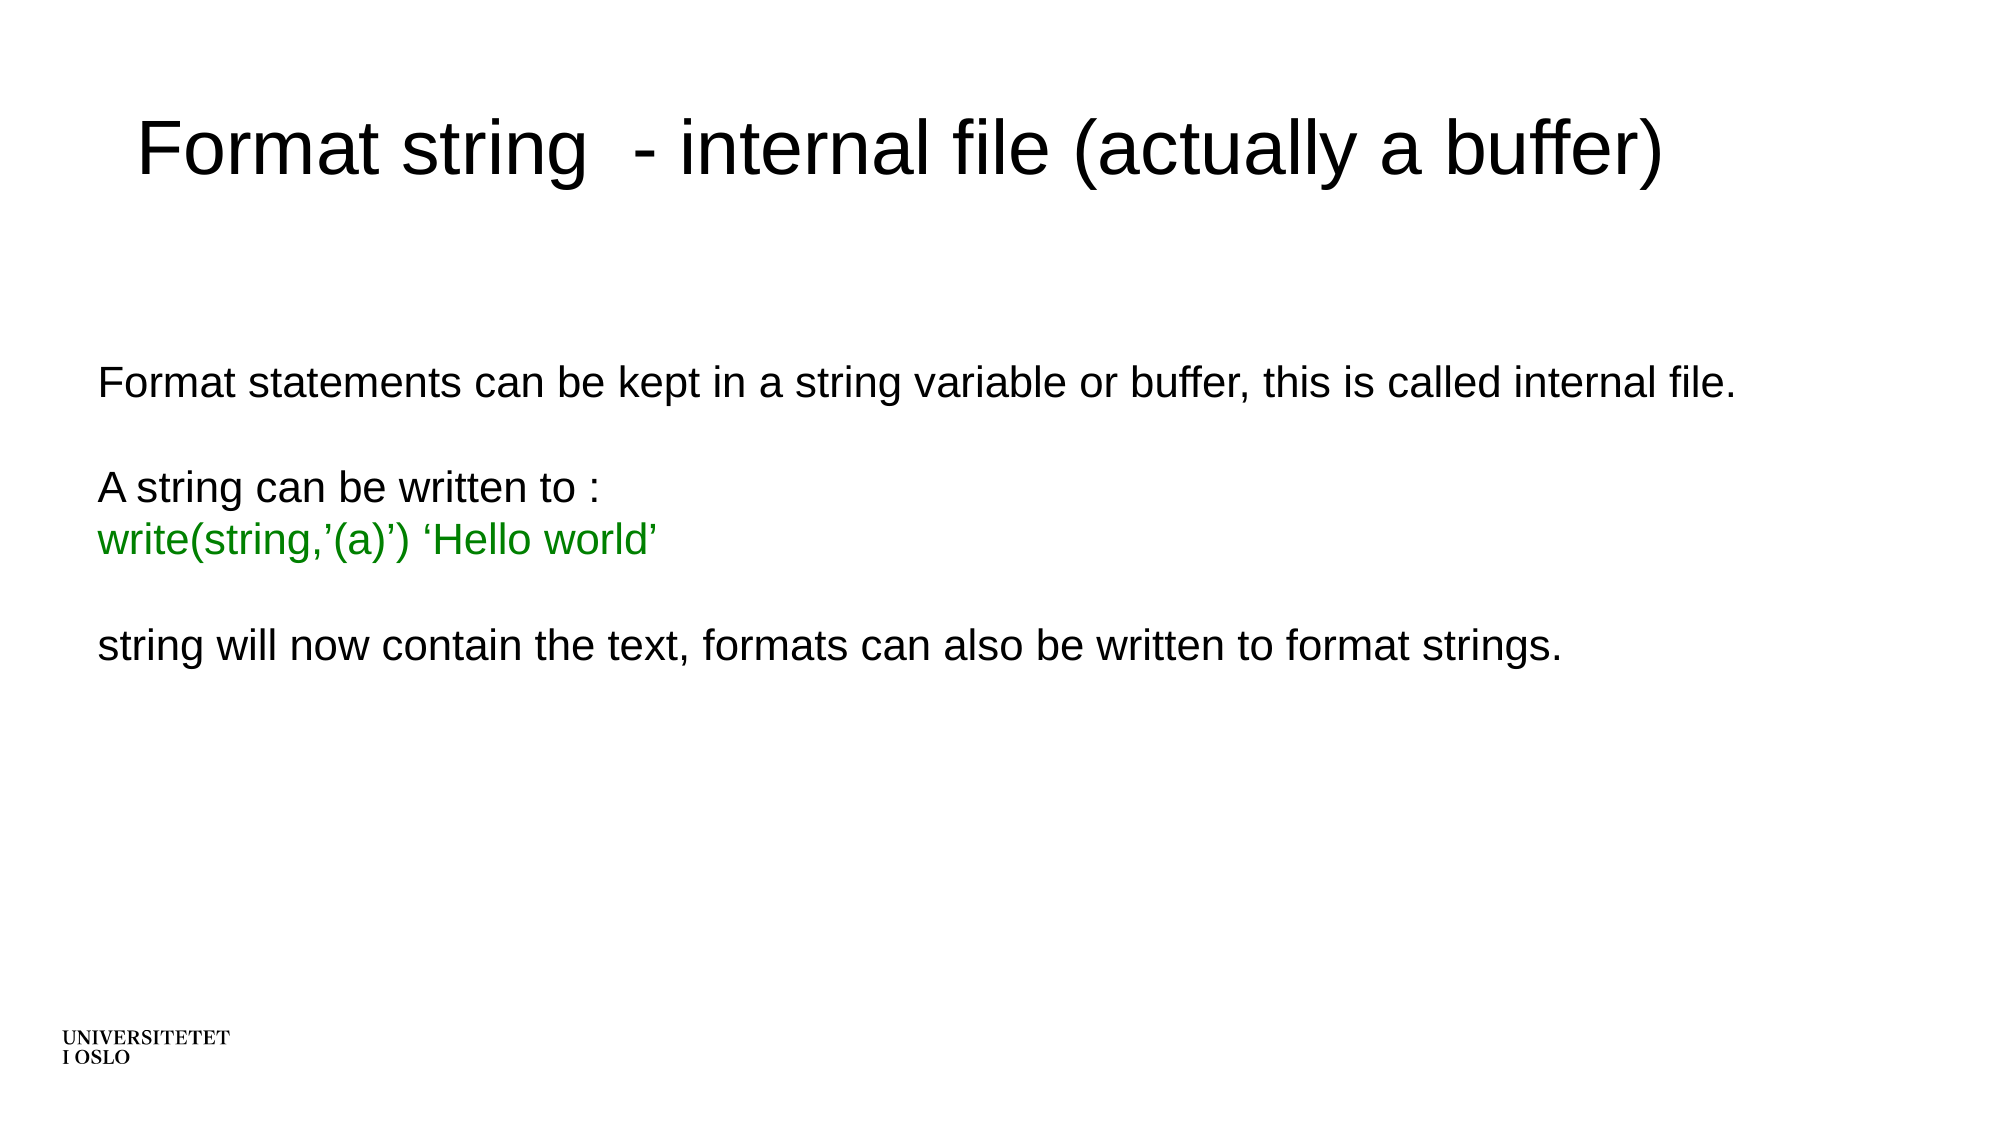

# Format string - internal file (actually a buffer)
Format statements can be kept in a string variable or buffer, this is called internal file.
A string can be written to :
write(string,’(a)’) ‘Hello world’
string will now contain the text, formats can also be written to format strings.